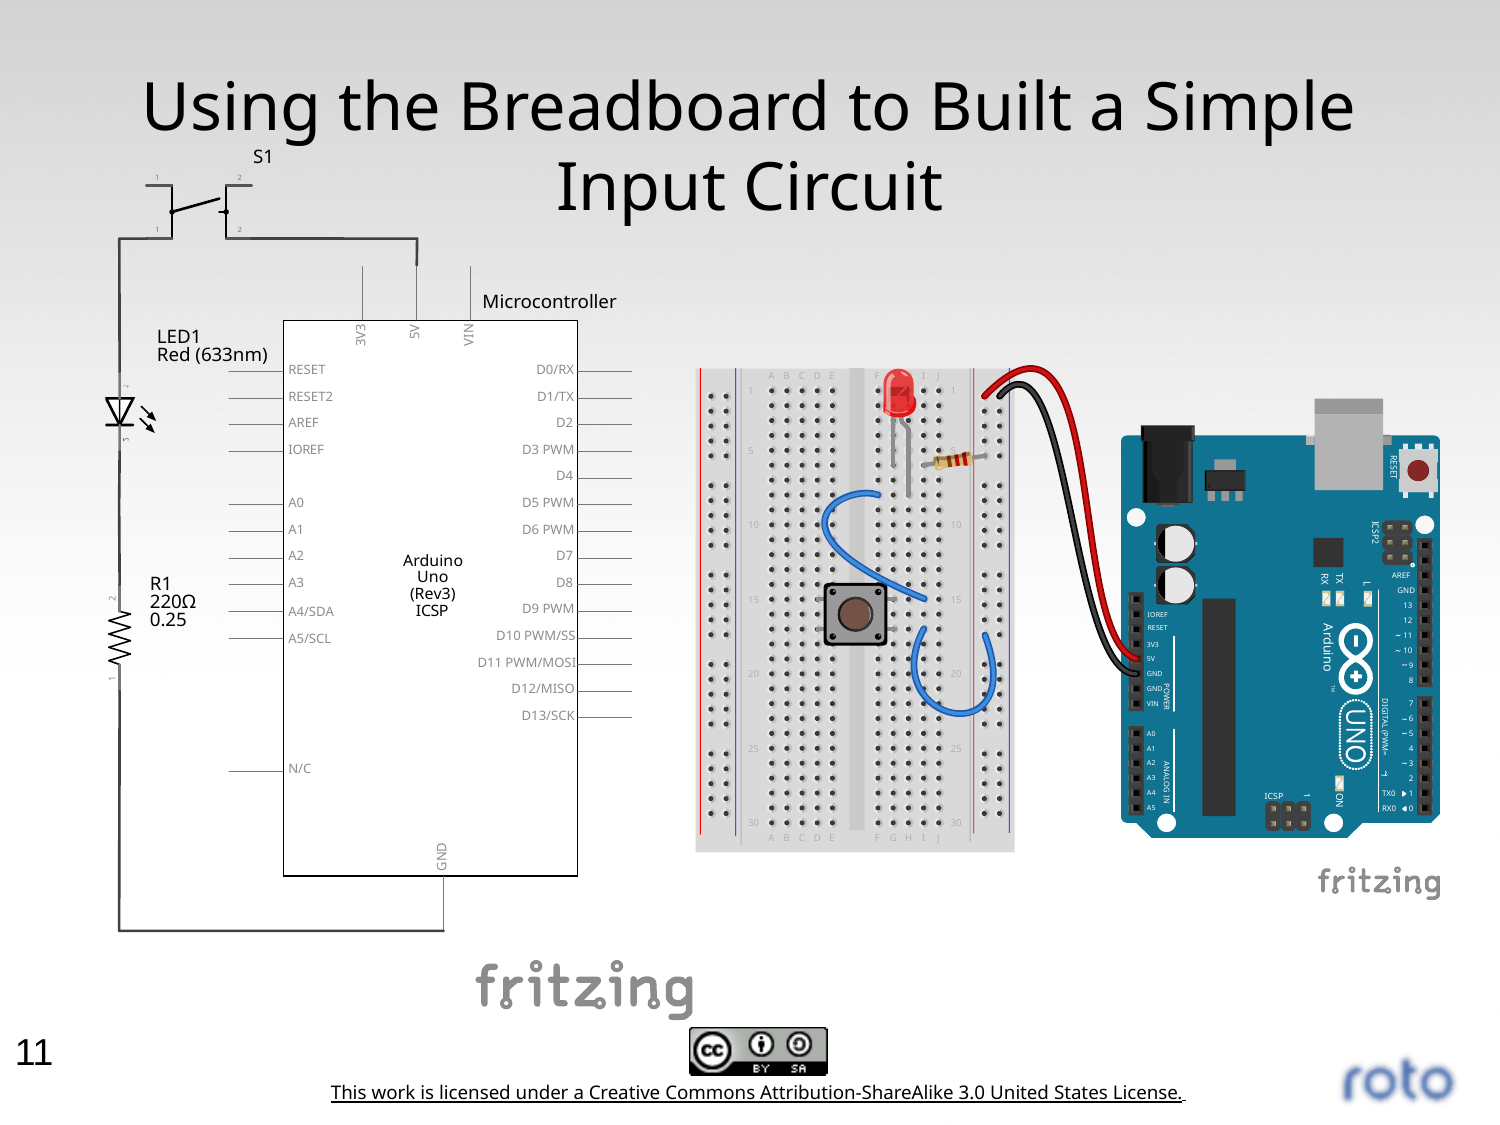

# Using the Breadboard to Built a Simple Input Circuit